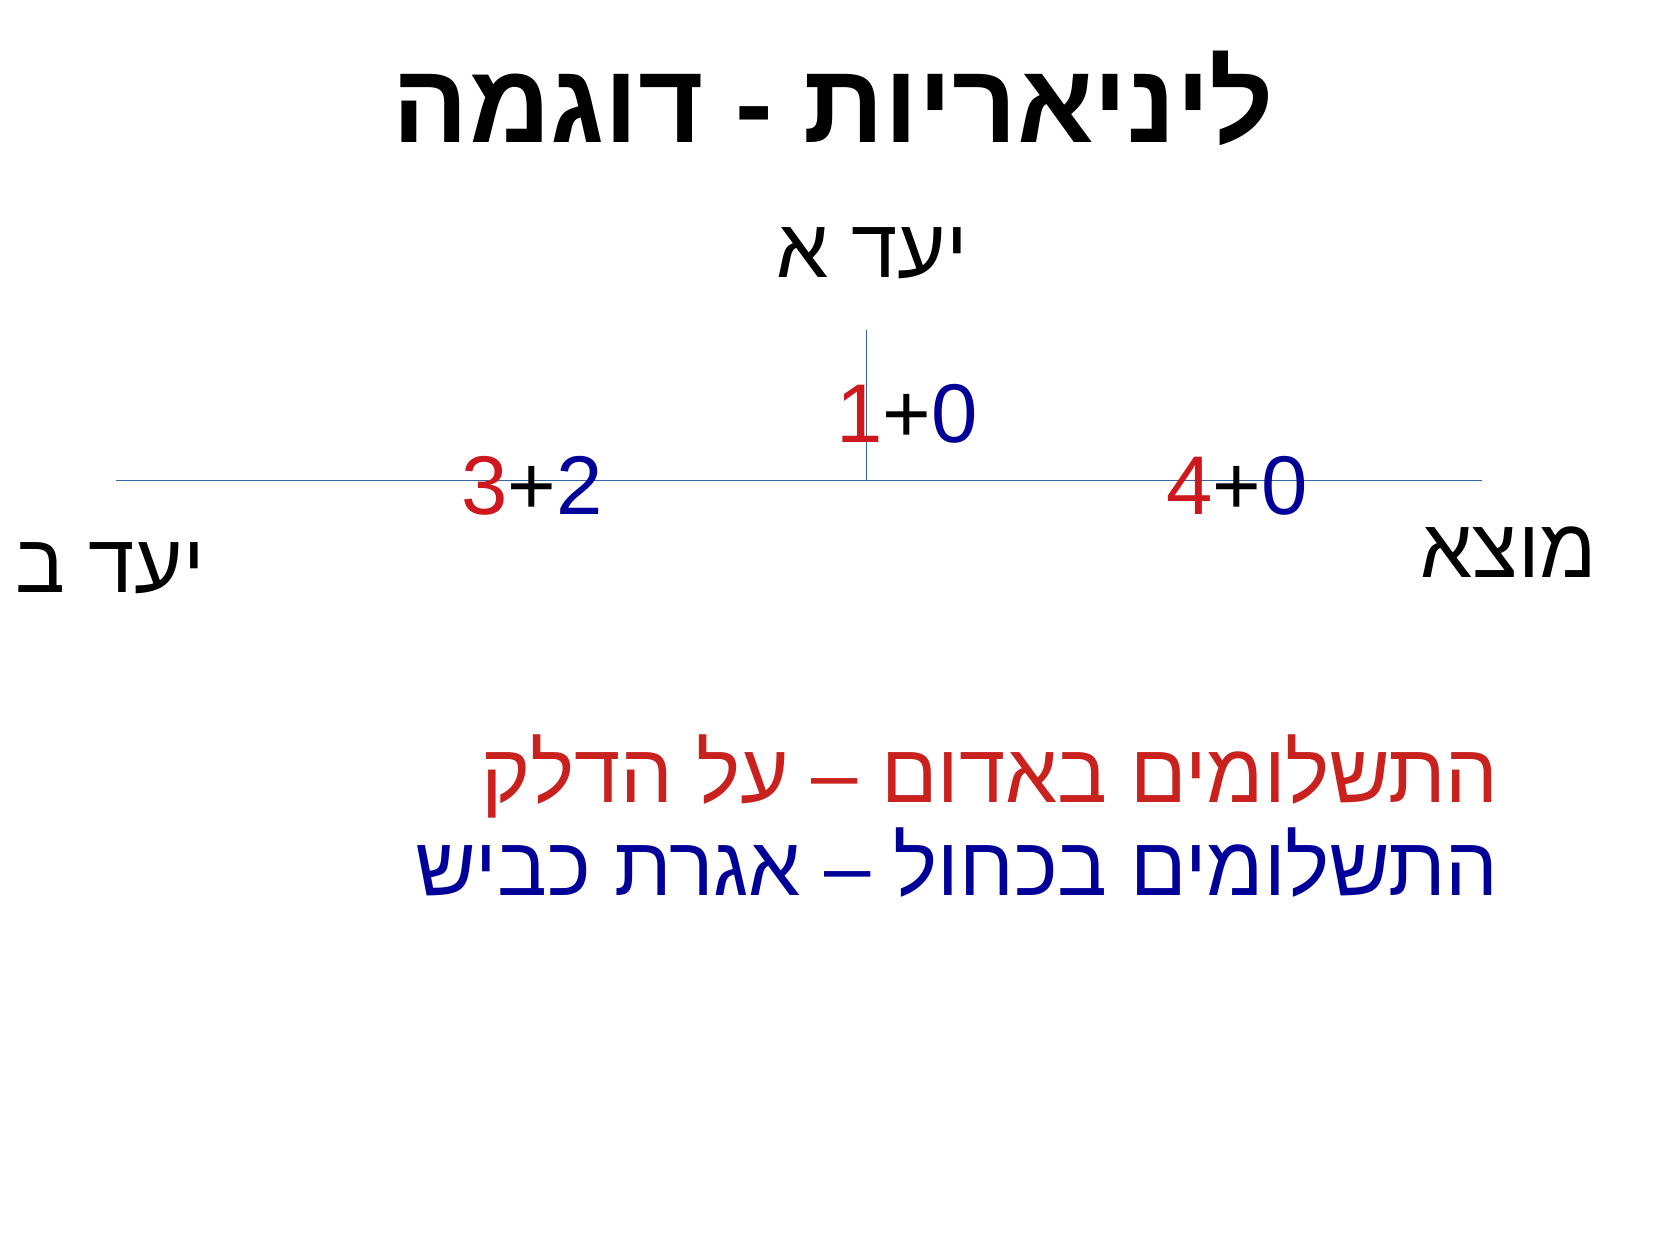

# ליניאריות - דוגמה
יעד א
1+0
3+2
4+0
מוצא
יעד ב
התשלומים באדום – על הדלק
התשלומים בכחול – אגרת כביש